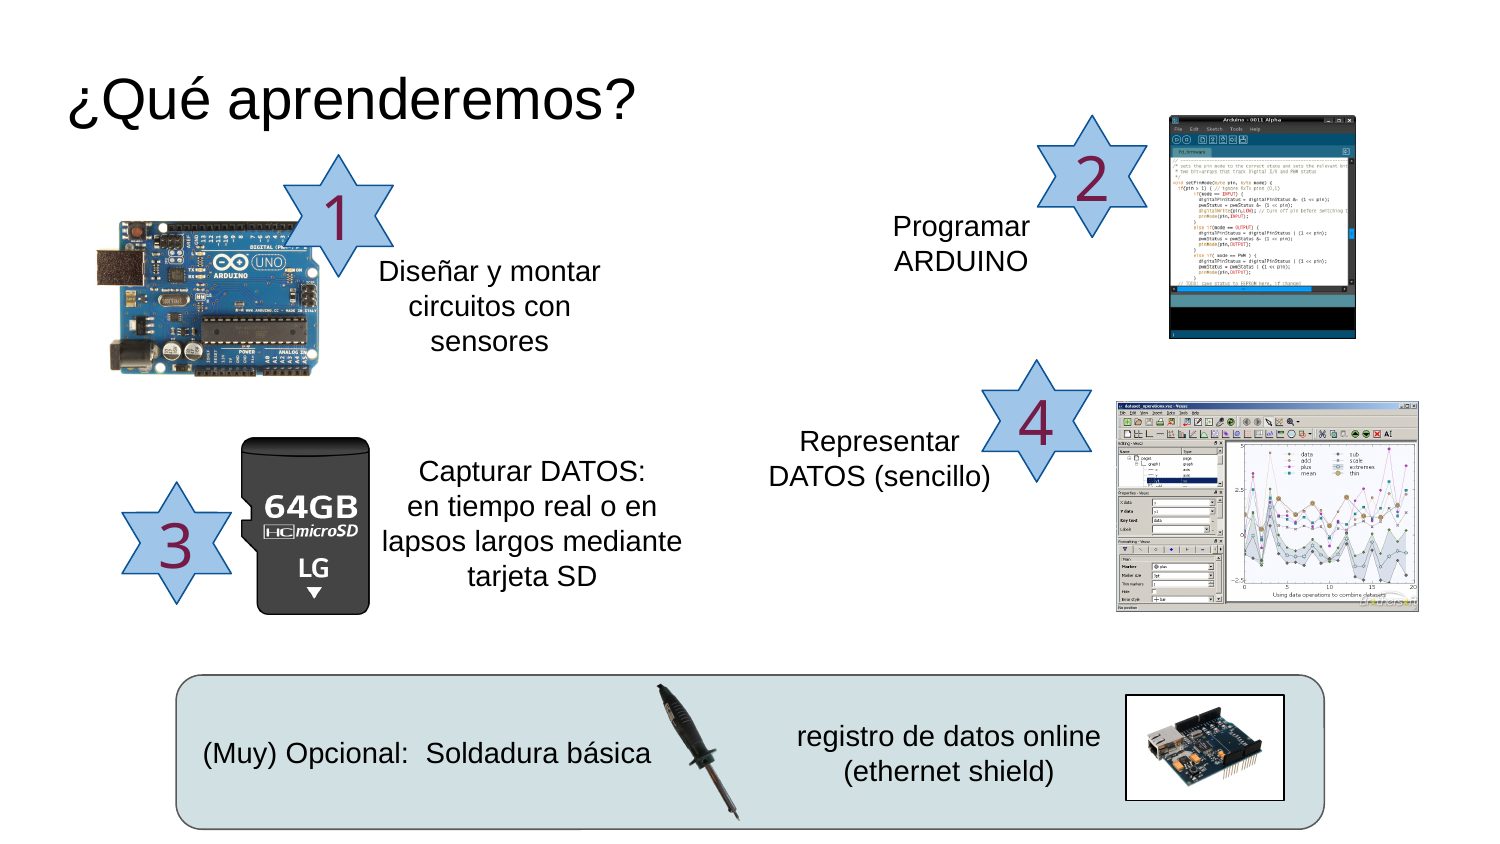

# ¿Qué aprenderemos?
2
1
Programar ARDUINO
Diseñar y montar circuitos con sensores
4
Representar DATOS (sencillo)
Capturar DATOS:
en tiempo real o en lapsos largos mediante tarjeta SD
3
(Muy) Opcional: Soldadura básica
registro de datos online (ethernet shield)